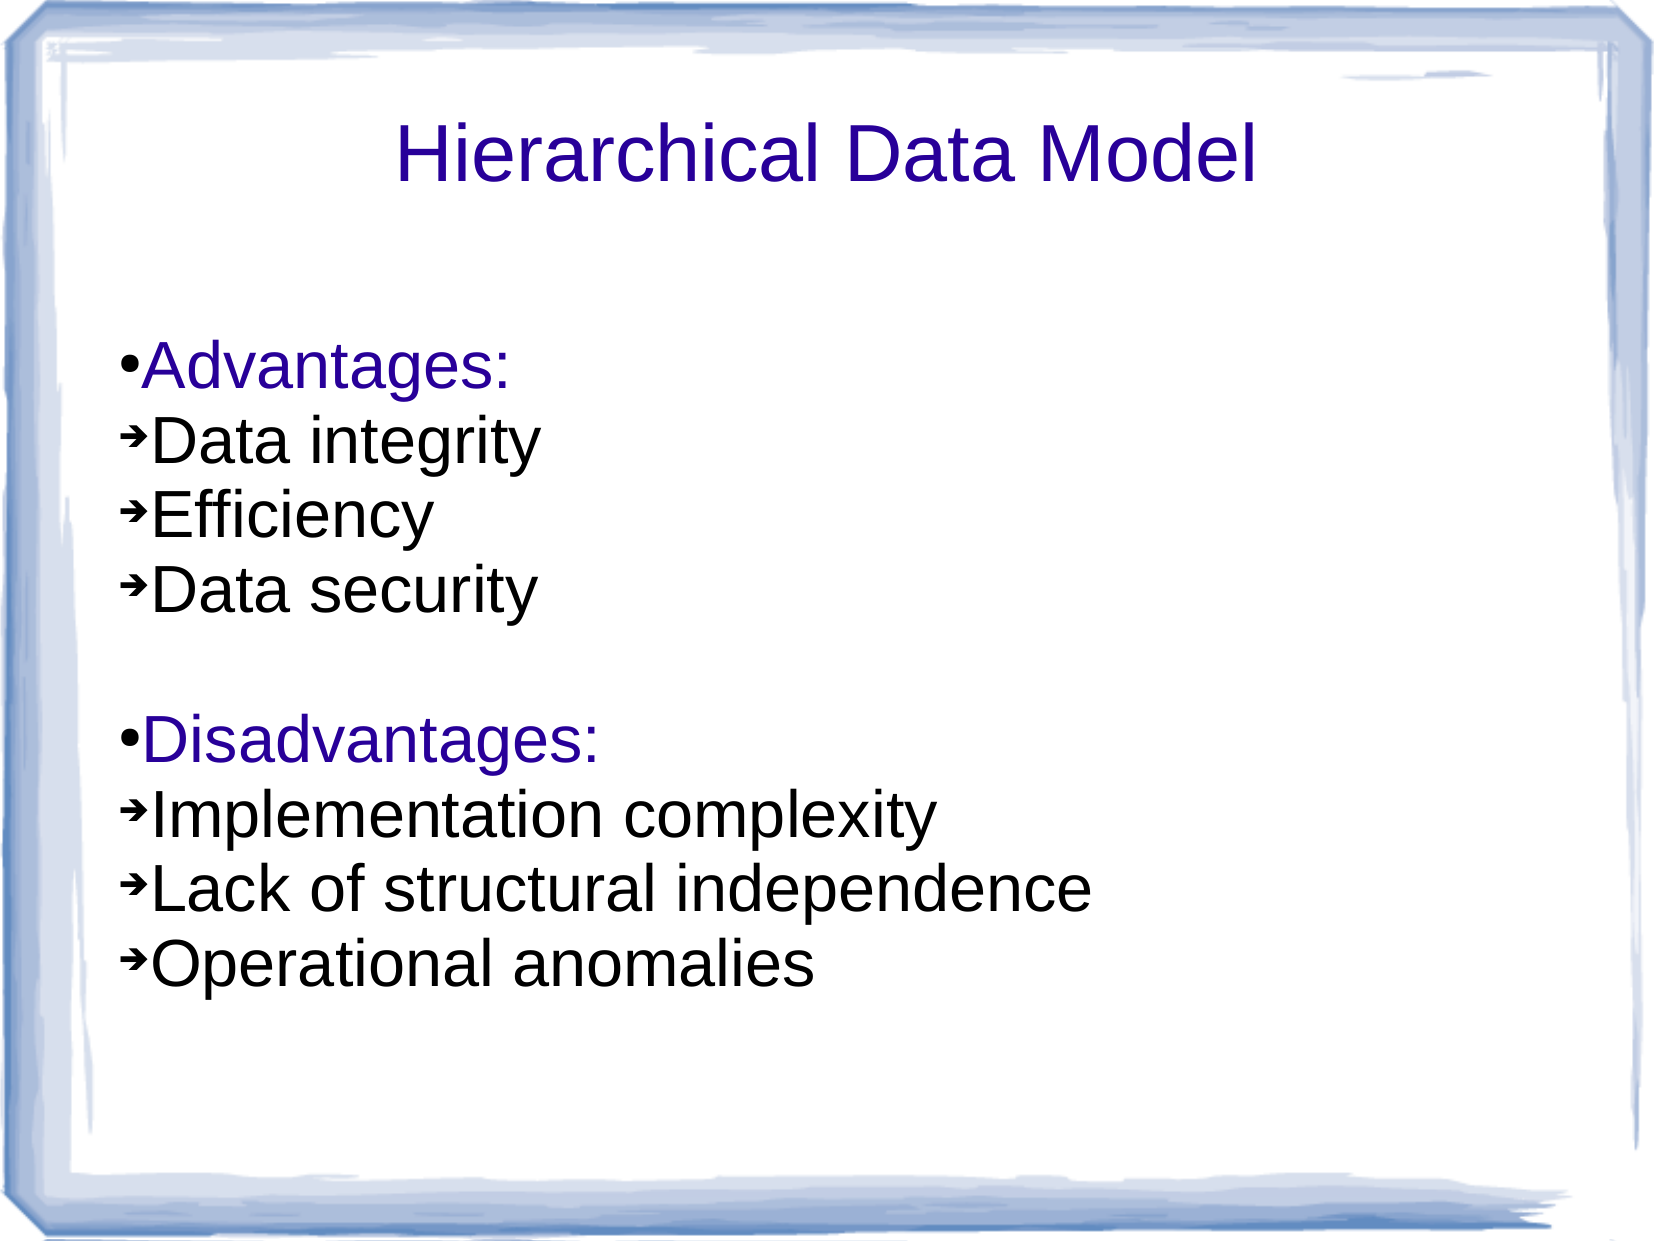

# Hierarchical Data Model
Advantages:
Data integrity
Efficiency
Data security
Disadvantages:
Implementation complexity
Lack of structural independence
Operational anomalies